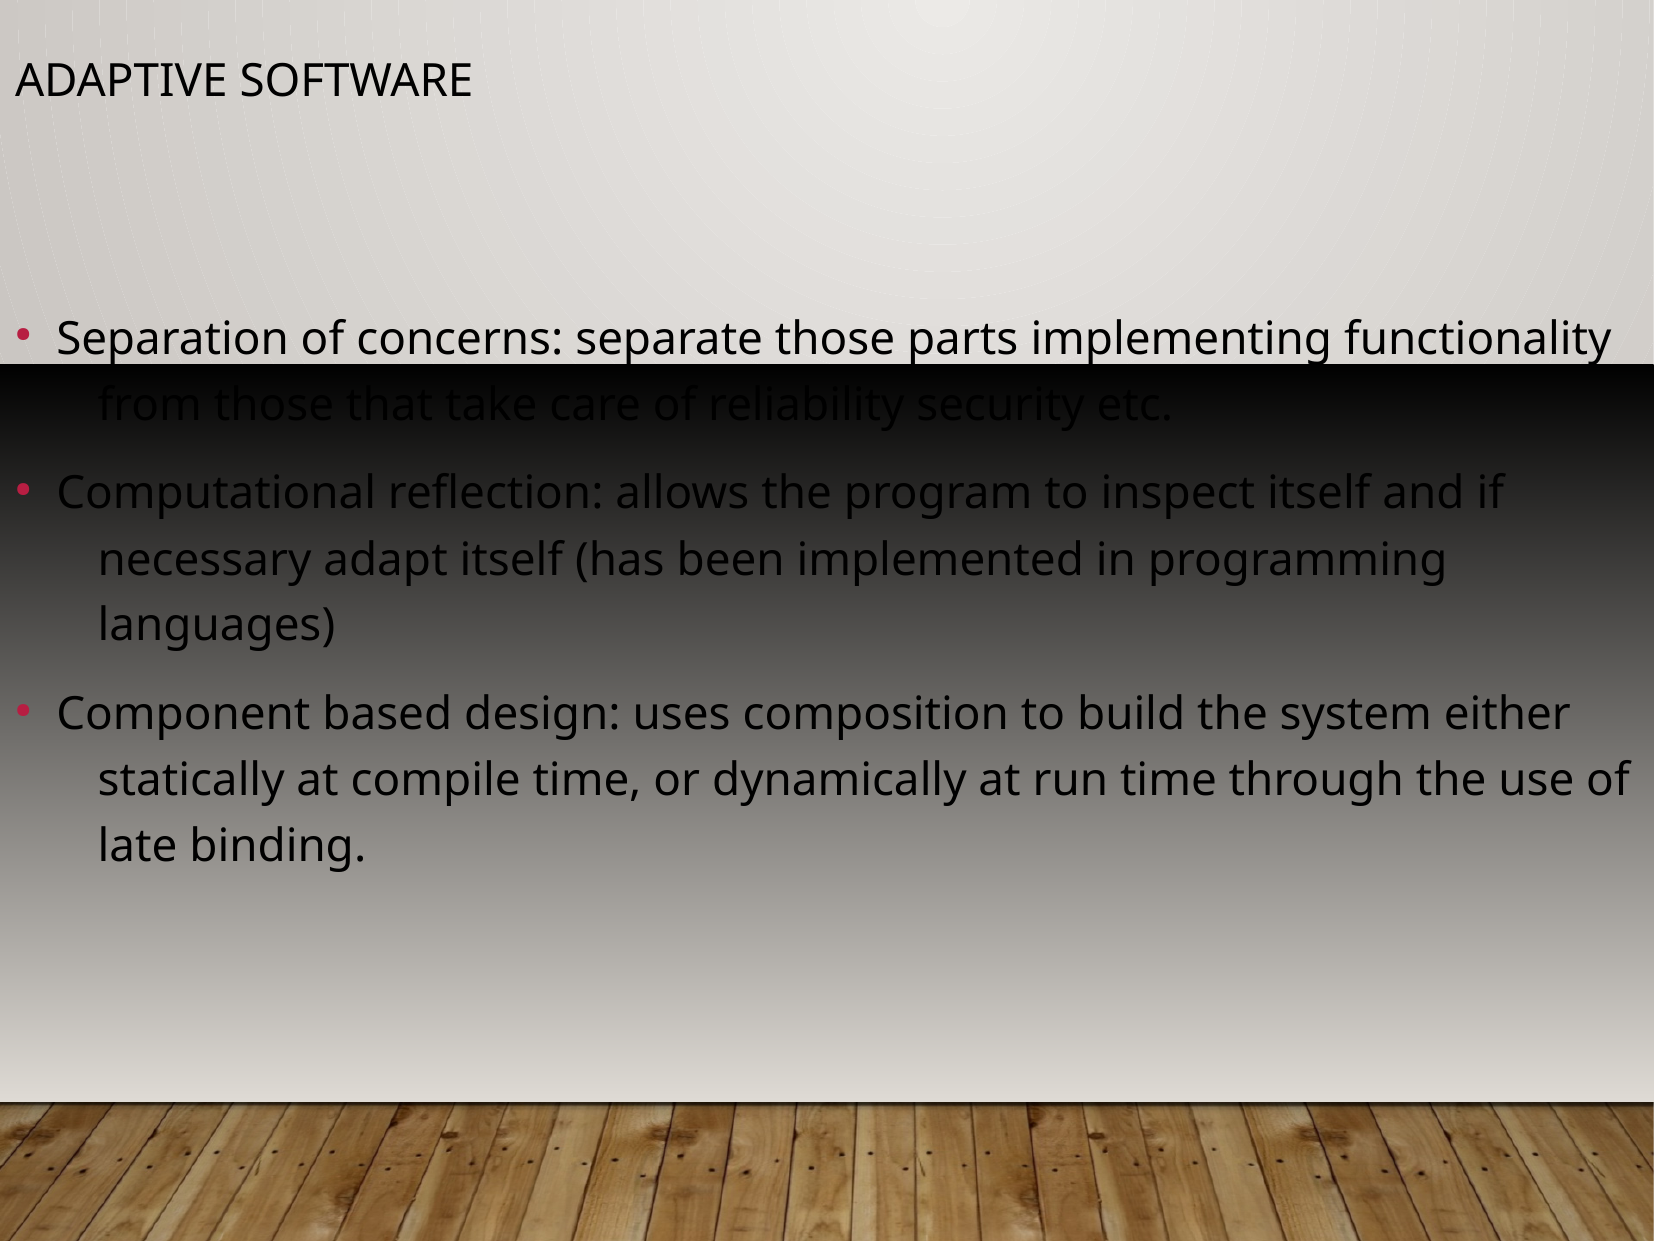

# Adaptive Software
Separation of concerns: separate those parts implementing functionality from those that take care of reliability security etc.
Computational reflection: allows the program to inspect itself and if necessary adapt itself (has been implemented in programming languages)
Component based design: uses composition to build the system either statically at compile time, or dynamically at run time through the use of late binding.